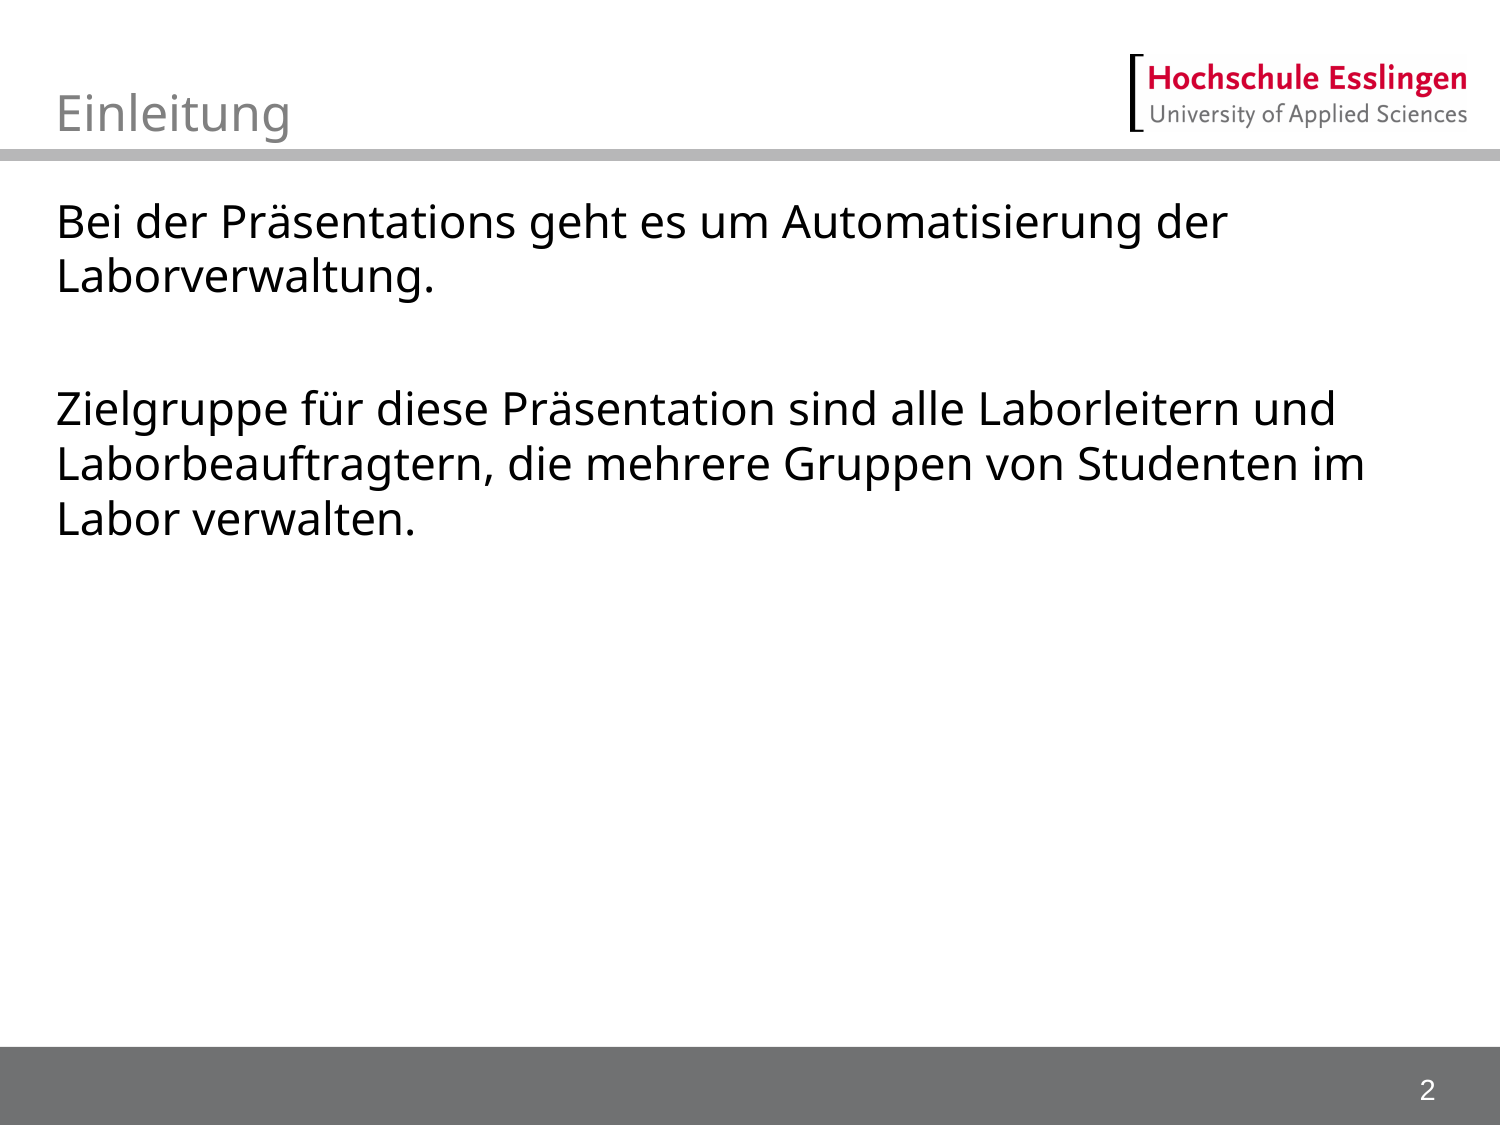

# Einleitung
Bei der Präsentations geht es um Automatisierung der Laborverwaltung.
Zielgruppe für diese Präsentation sind alle Laborleitern und Laborbeauftragtern, die mehrere Gruppen von Studenten im Labor verwalten.